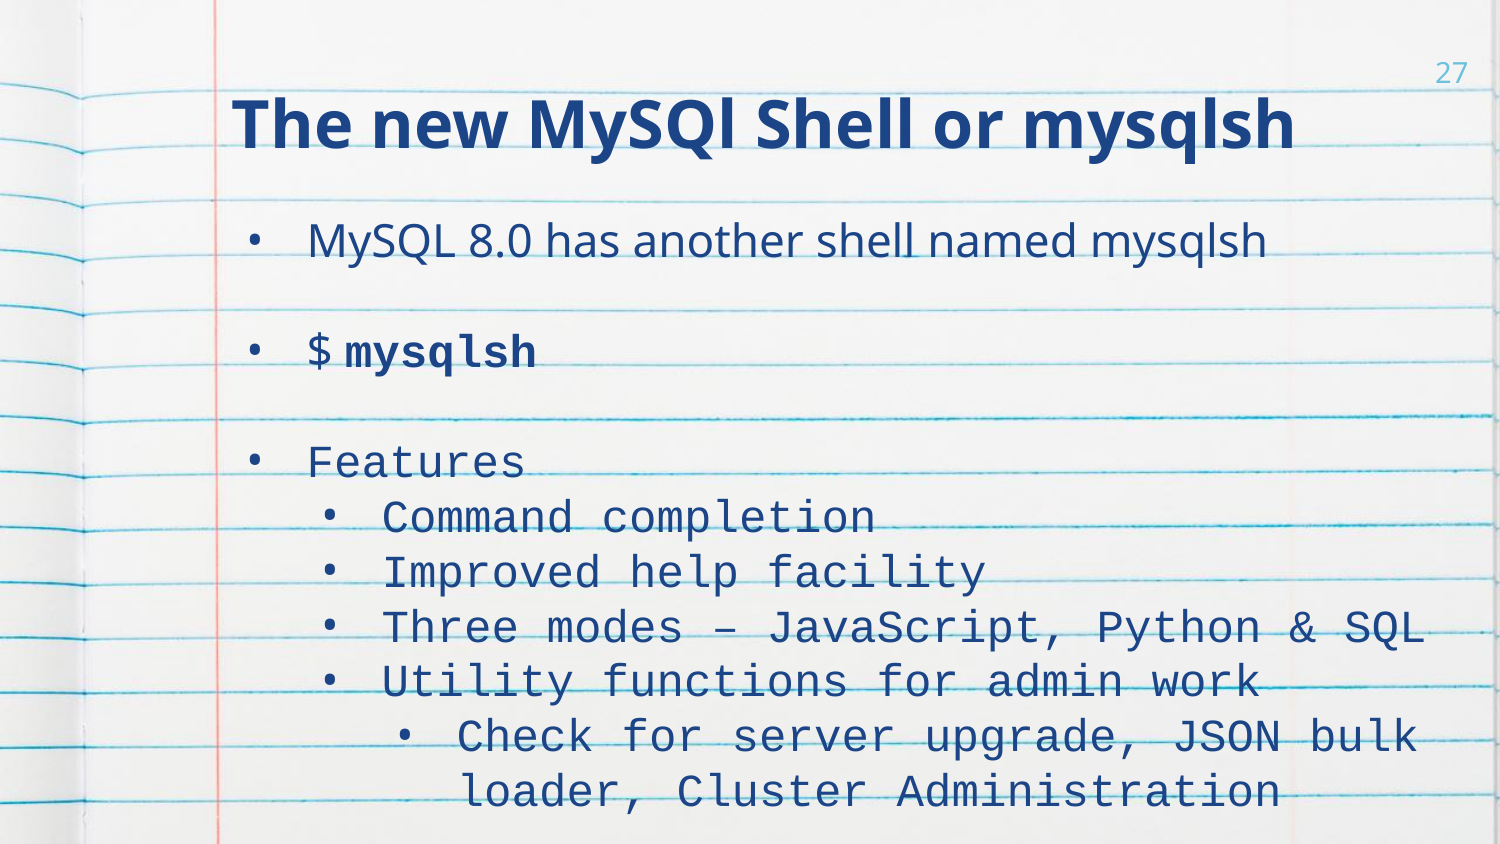

# The new MySQl Shell or mysqlsh
MySQL 8.0 has another shell named mysqlsh
$ mysqlsh
Features
Command completion
Improved help facility
Three modes – JavaScript, Python & SQL
Utility functions for admin work
Check for server upgrade, JSON bulk loader, Cluster Administration